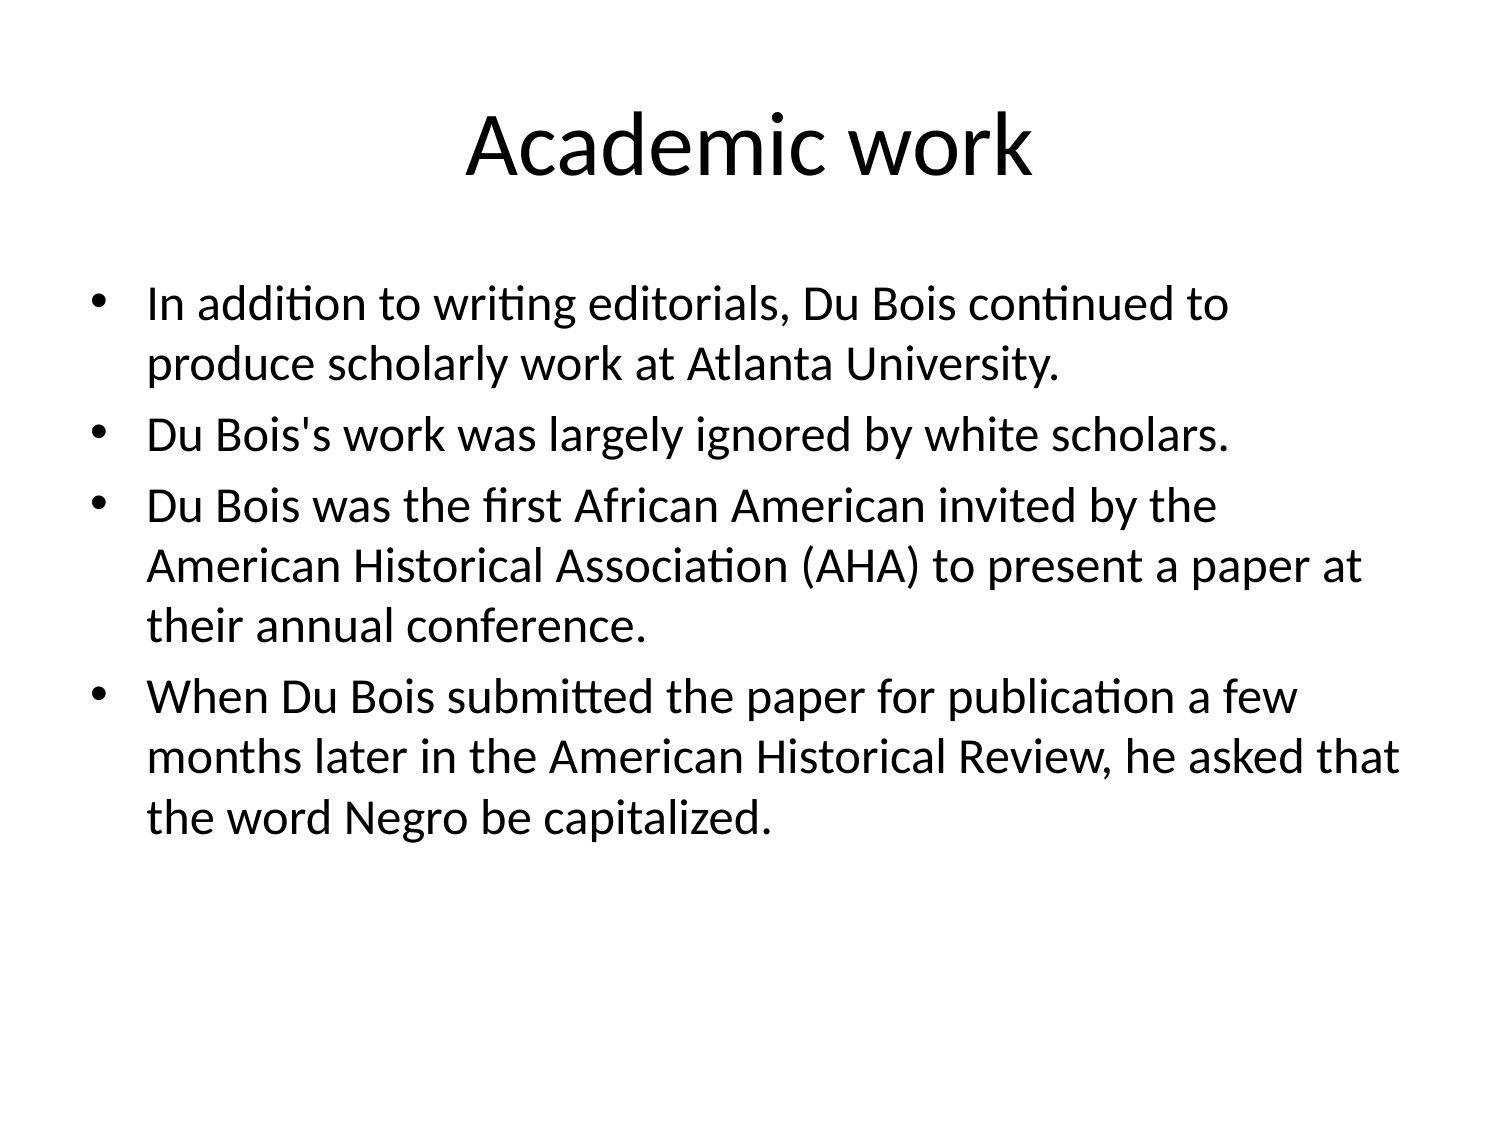

# Academic work
In addition to writing editorials, Du Bois continued to produce scholarly work at Atlanta University.
Du Bois's work was largely ignored by white scholars.
Du Bois was the first African American invited by the American Historical Association (AHA) to present a paper at their annual conference.
When Du Bois submitted the paper for publication a few months later in the American Historical Review, he asked that the word Negro be capitalized.